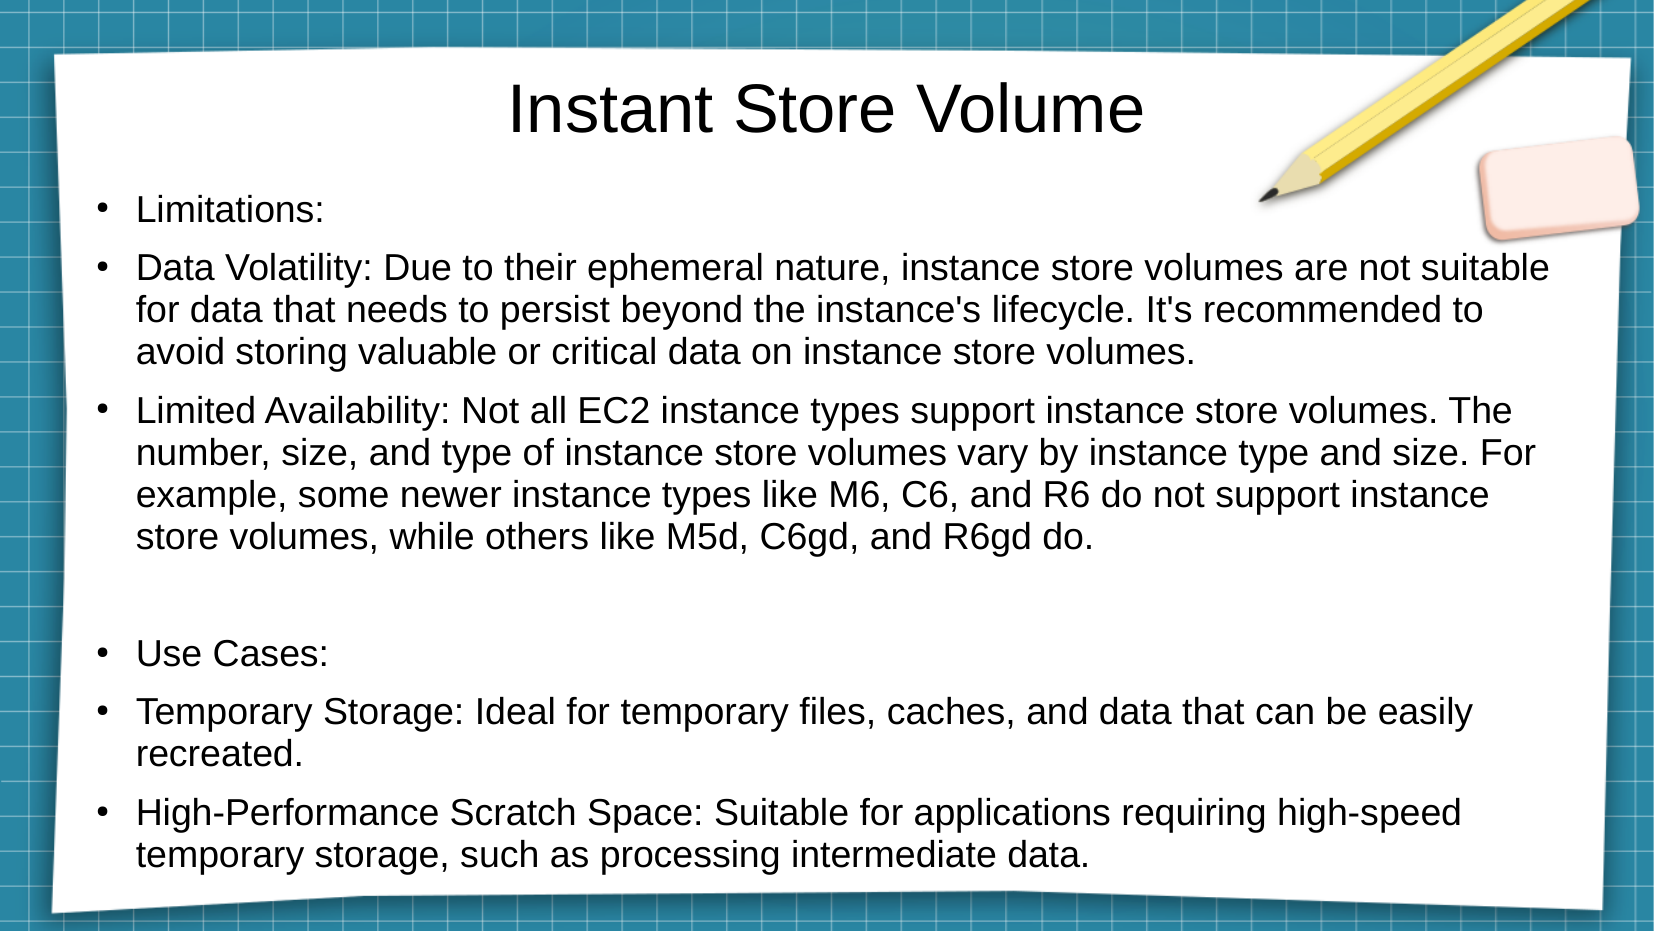

# Instant Store Volume
Limitations:
Data Volatility: Due to their ephemeral nature, instance store volumes are not suitable for data that needs to persist beyond the instance's lifecycle. It's recommended to avoid storing valuable or critical data on instance store volumes.
Limited Availability: Not all EC2 instance types support instance store volumes. The number, size, and type of instance store volumes vary by instance type and size. For example, some newer instance types like M6, C6, and R6 do not support instance store volumes, while others like M5d, C6gd, and R6gd do.
Use Cases:
Temporary Storage: Ideal for temporary files, caches, and data that can be easily recreated.
High-Performance Scratch Space: Suitable for applications requiring high-speed temporary storage, such as processing intermediate data.